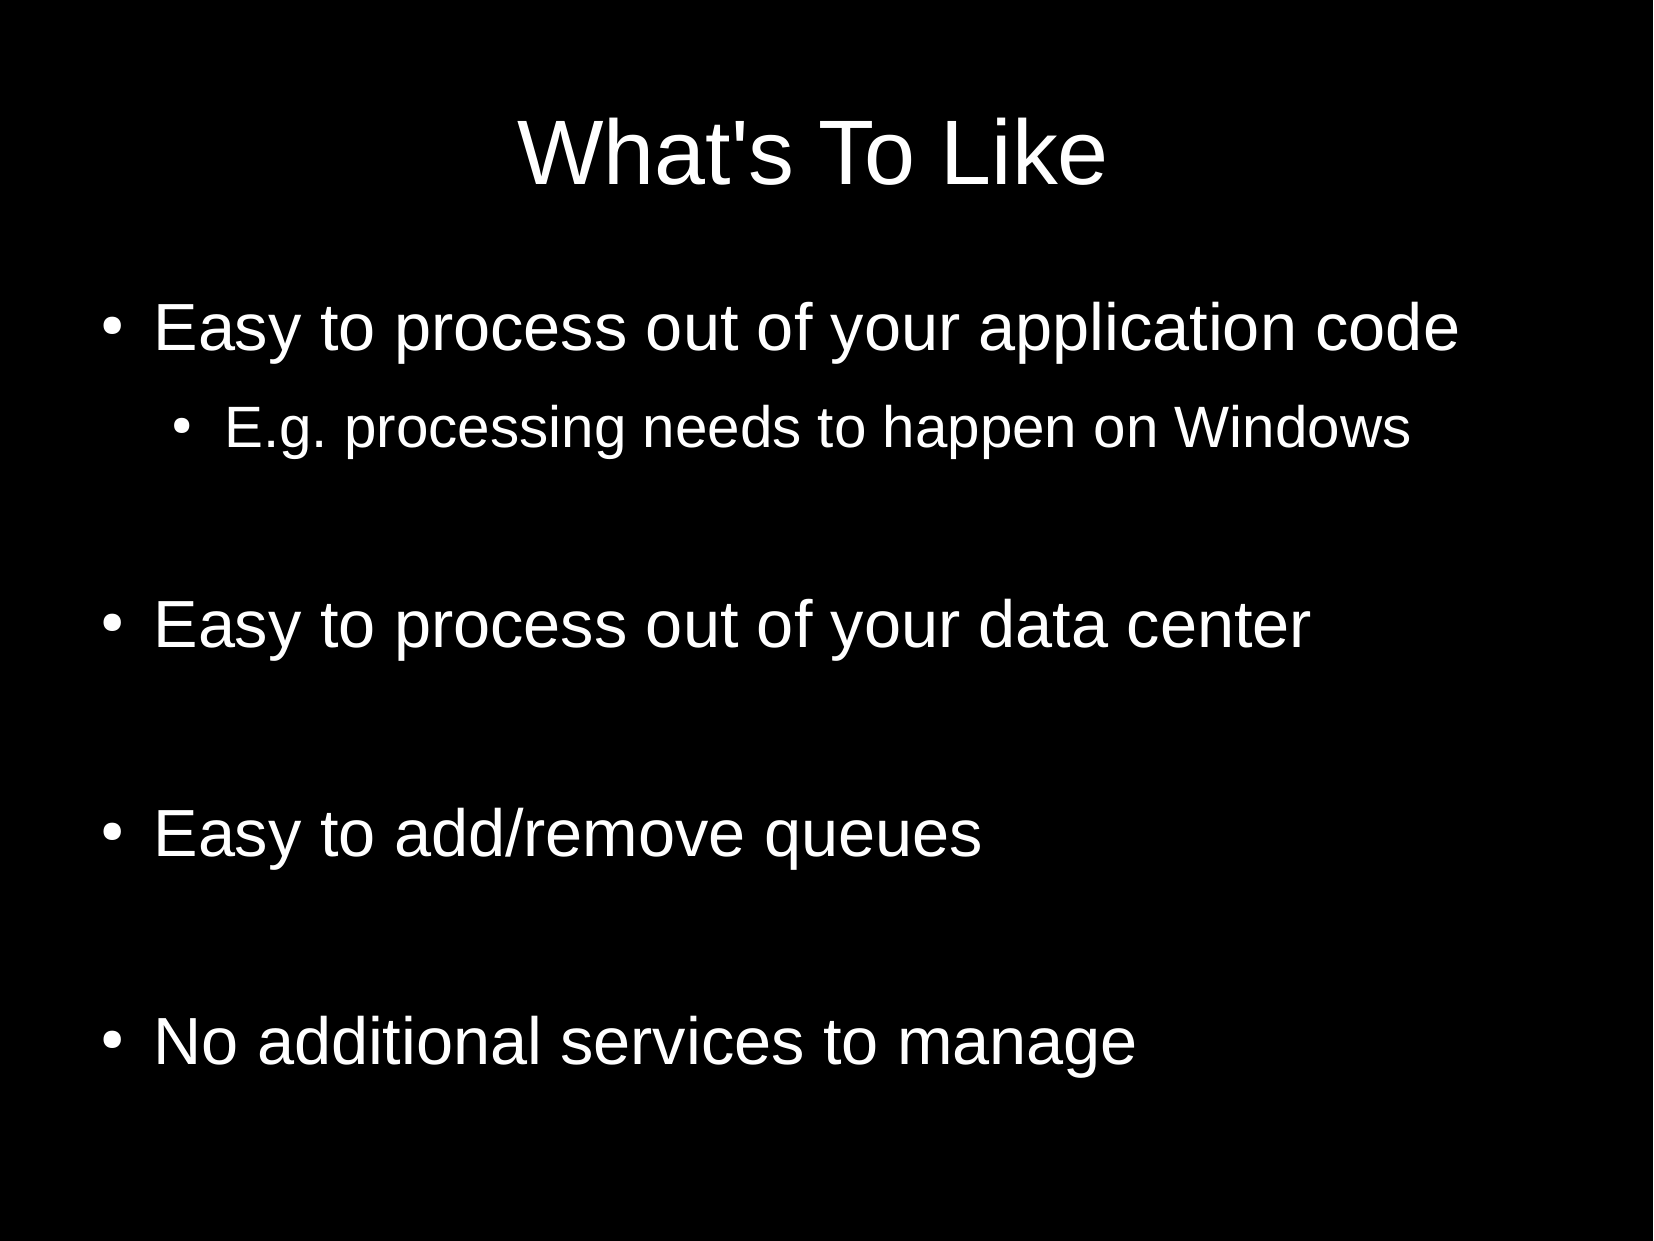

# What's To Like
Easy to process out of your application code
E.g. processing needs to happen on Windows
Easy to process out of your data center
Easy to add/remove queues
No additional services to manage